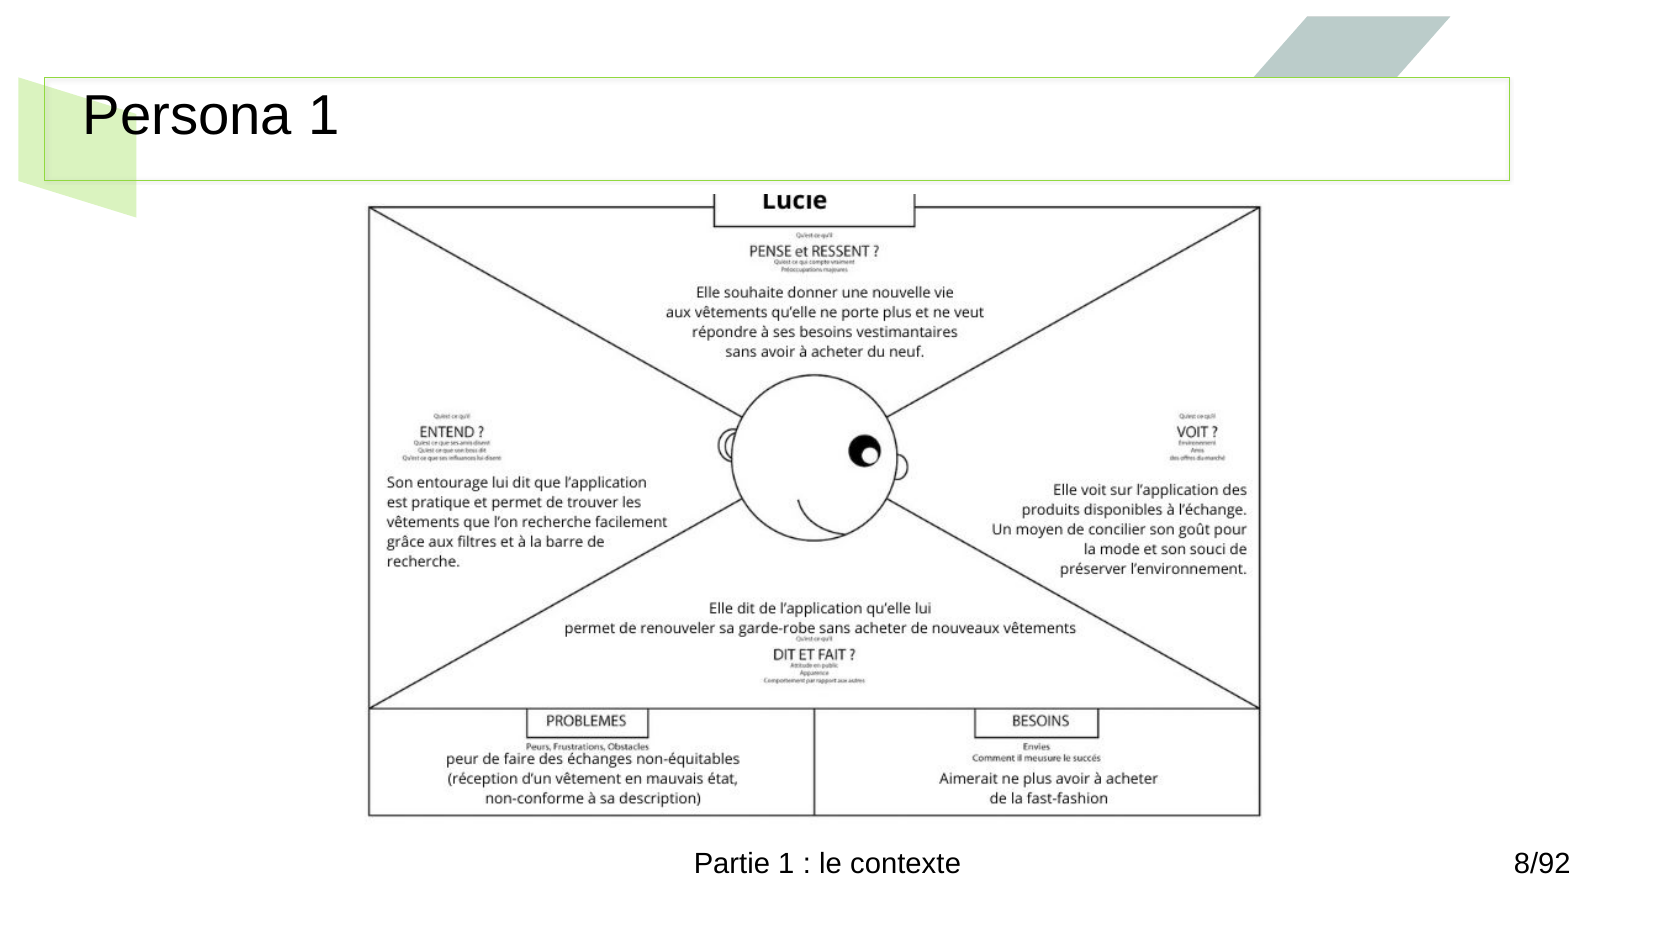

# Persona 1
Partie 1 : le contexte
8